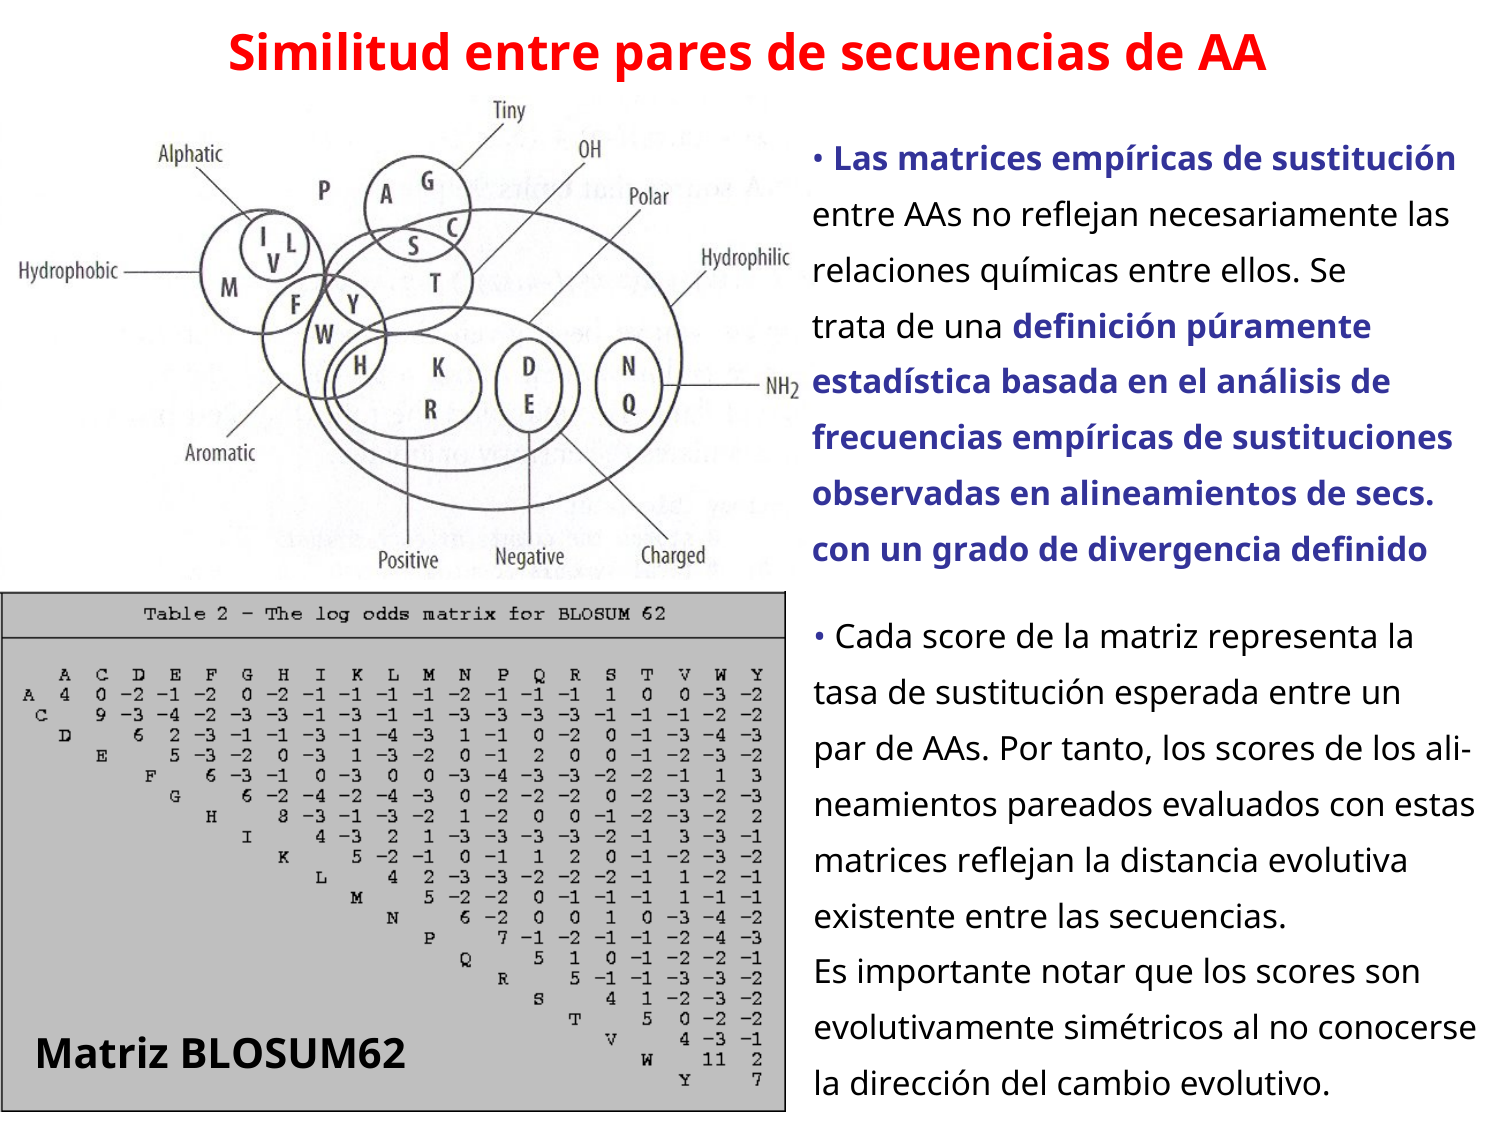

Similitud entre pares de secuencias de AA
 Las matrices empíricas de sustitución entre AAs no reflejan necesariamente las relaciones químicas entre ellos. Se
trata de una definición púramente
estadística basada en el análisis de
frecuencias empíricas de sustituciones
observadas en alineamientos de secs. con un grado de divergencia definido
Matriz BLOSUM62
 Cada score de la matriz representa la
tasa de sustitución esperada entre un
par de AAs. Por tanto, los scores de los ali-
neamientos pareados evaluados con estas
matrices reflejan la distancia evolutiva
existente entre las secuencias.
Es importante notar que los scores son
evolutivamente simétricos al no conocerse
la dirección del cambio evolutivo.